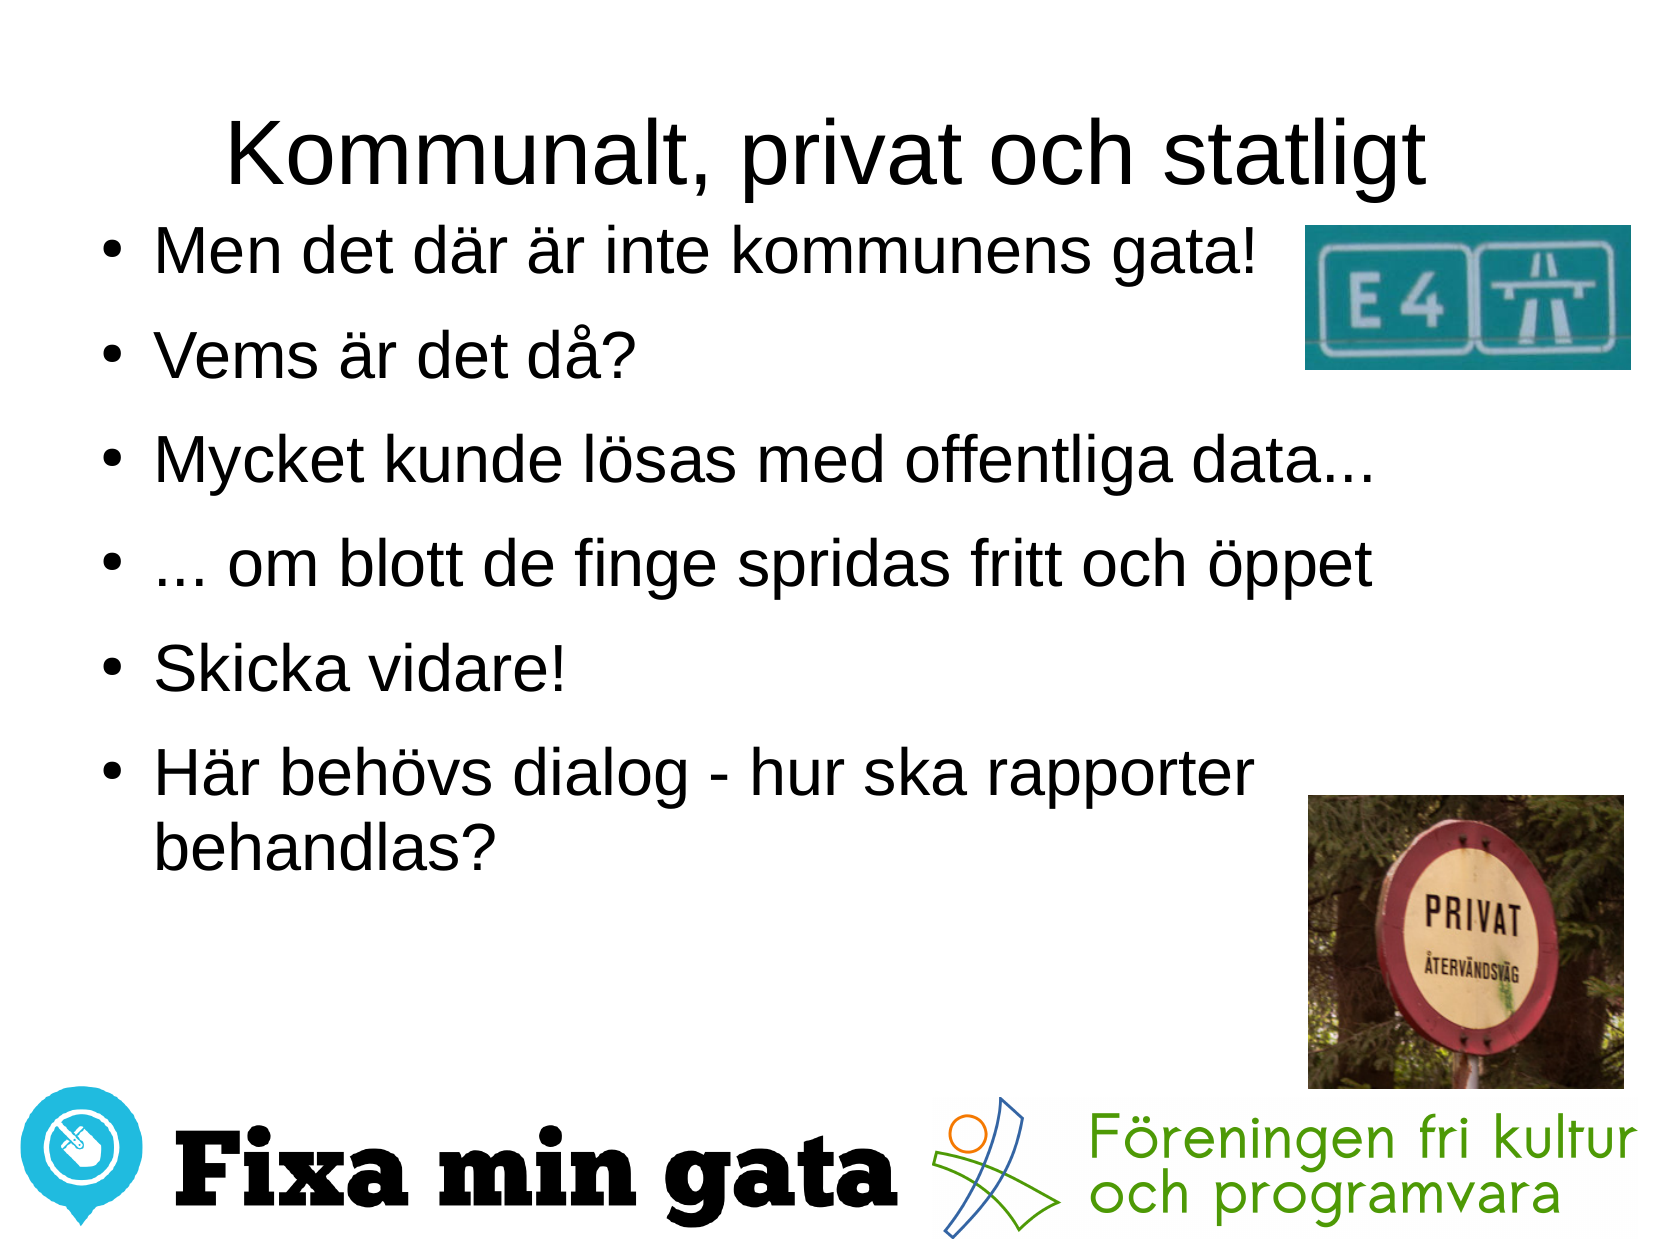

# Kommunalt, privat och statligt
Men det där är inte kommunens gata!
Vems är det då?
Mycket kunde lösas med offentliga data...
... om blott de finge spridas fritt och öppet
Skicka vidare!
Här behövs dialog - hur ska rapporter behandlas?